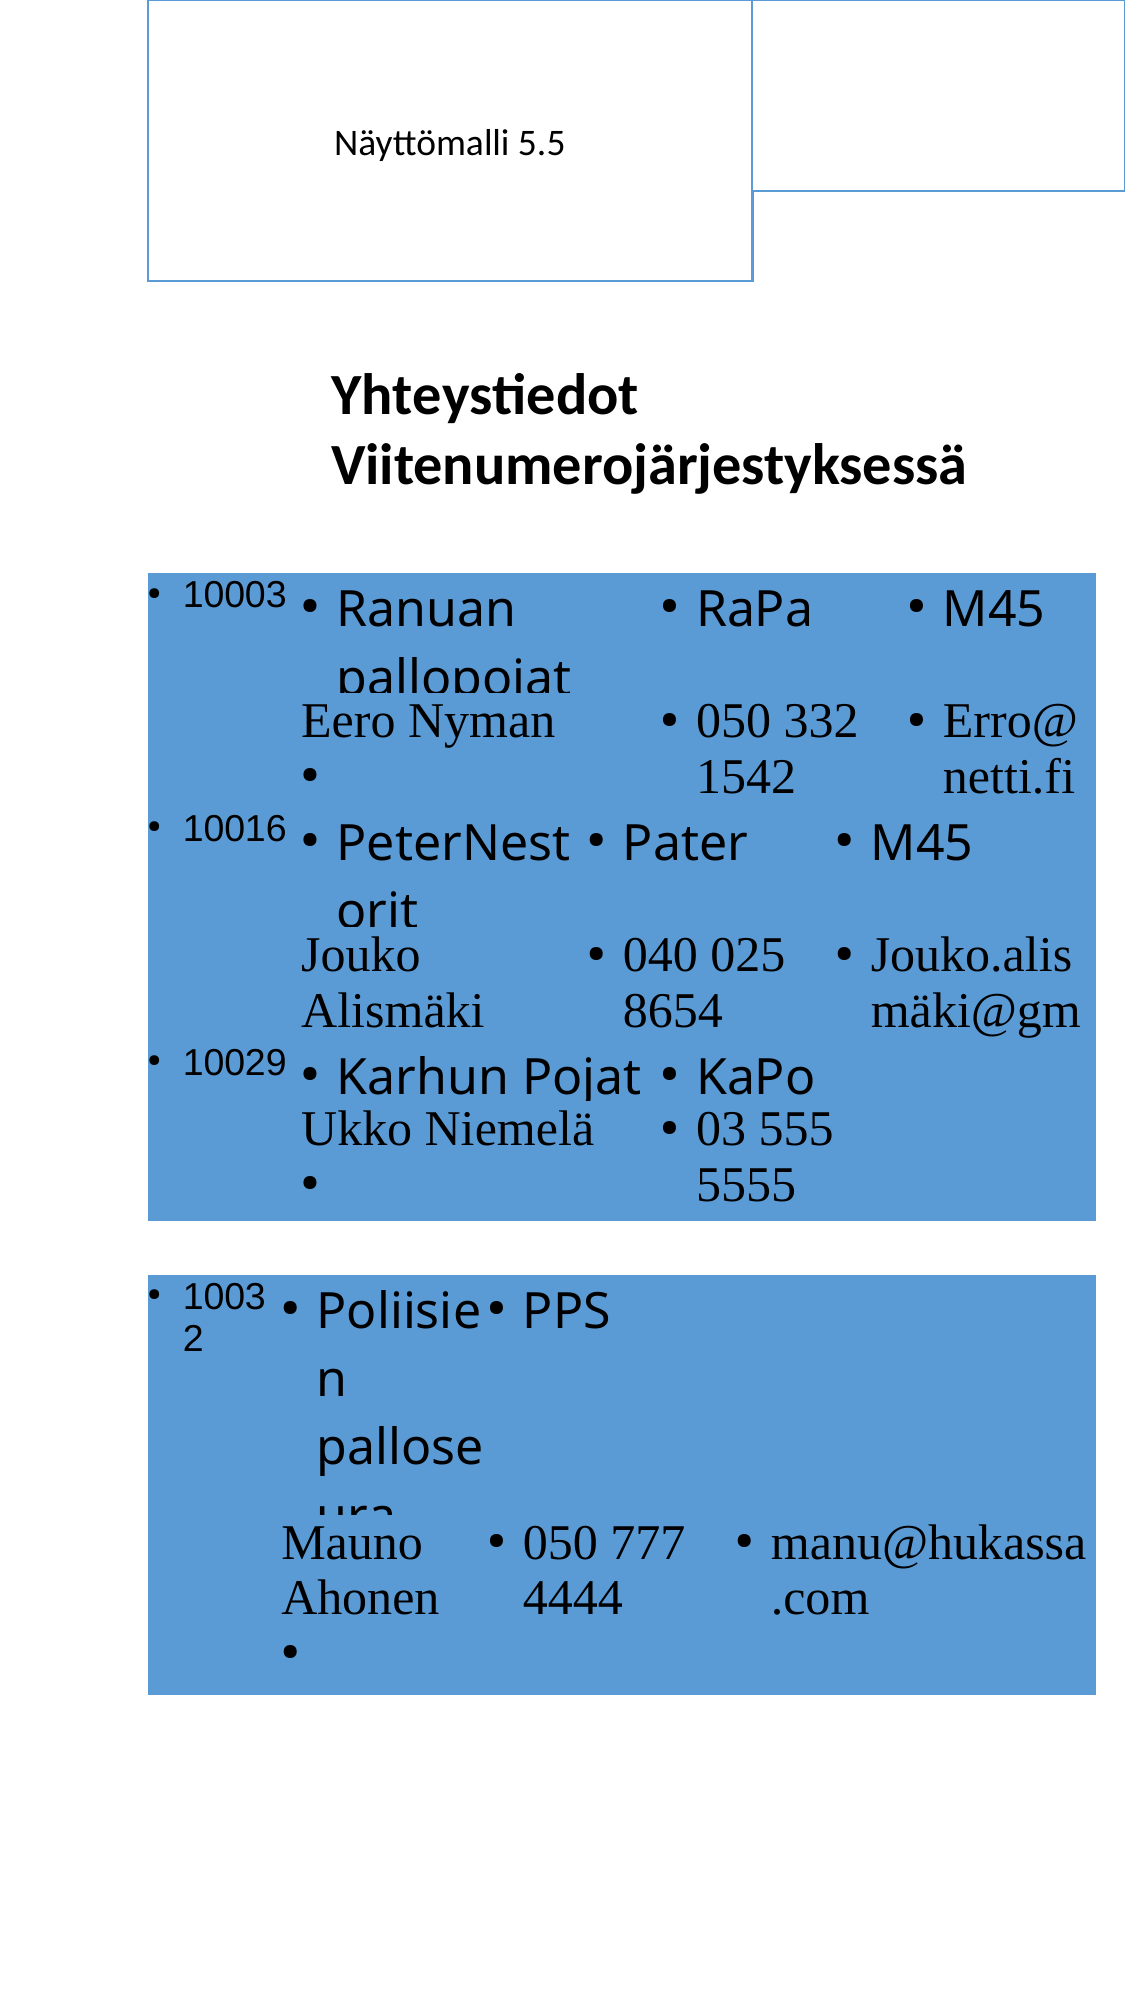

Näyttömalli 5.5
Yhteystiedot
Viitenumerojärjestyksessä
| 10003 | Ranuan pallopojat | RaPa | M45 |
| --- | --- | --- | --- |
| | Eero Nyman | 050 332 1542 | Erro@netti.fi |
| 10016 | PeterNestorit | Pater | M45 |
| --- | --- | --- | --- |
| | Jouko Alismäki | 040 025 8654 | Jouko.alismäki@gmail.com |
| 10029 | Karhun Pojat | KaPo | |
| --- | --- | --- | --- |
| | Ukko Niemelä | 03 555 5555 | |
| 10032 | Poliisien palloseura | PPS | |
| --- | --- | --- | --- |
| | Mauno Ahonen | 050 777 4444 | manu@hukassa.com |